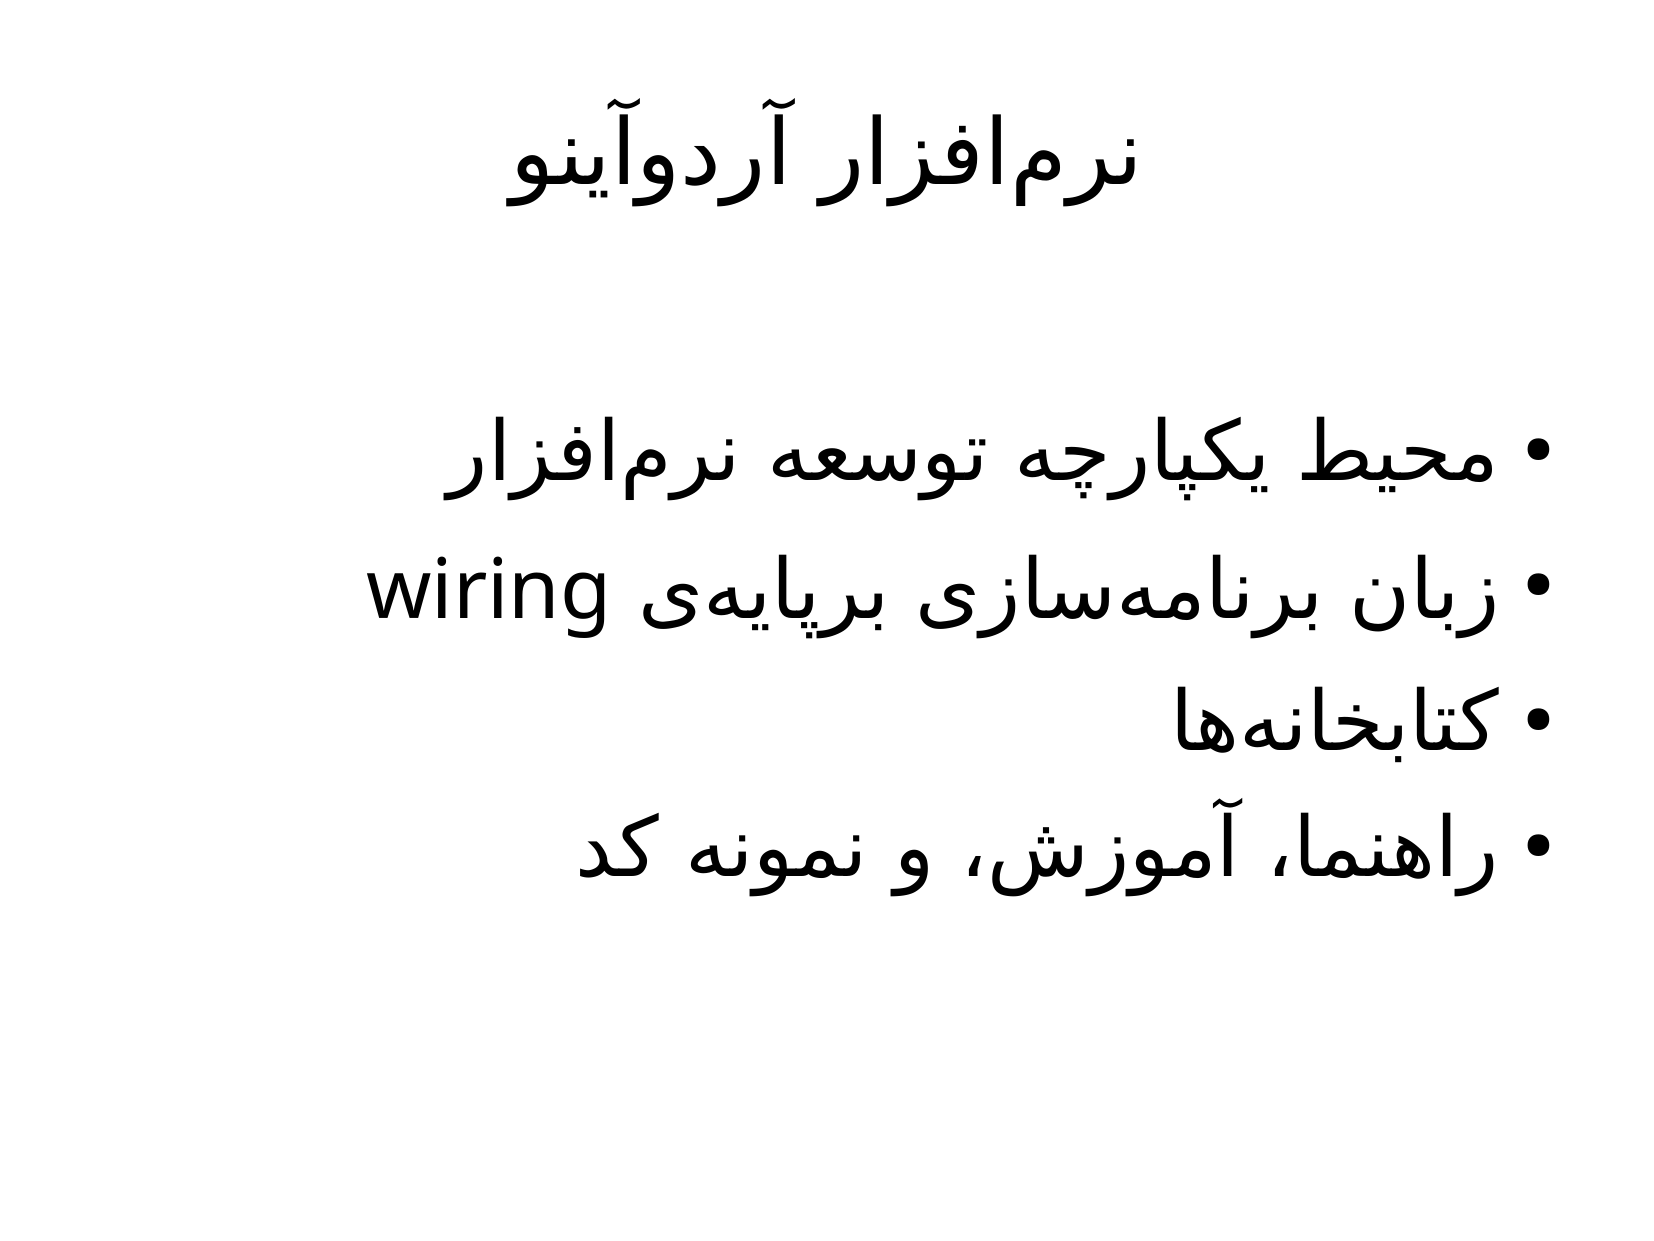

# نرم‌افزار آردوآینو
محیط یکپارچه توسعه نرم‌افزار
زبان برنامه‌سازی برپایه‌ی wiring
کتابخانه‌ها
راهنما، آموزش، و نمونه کد